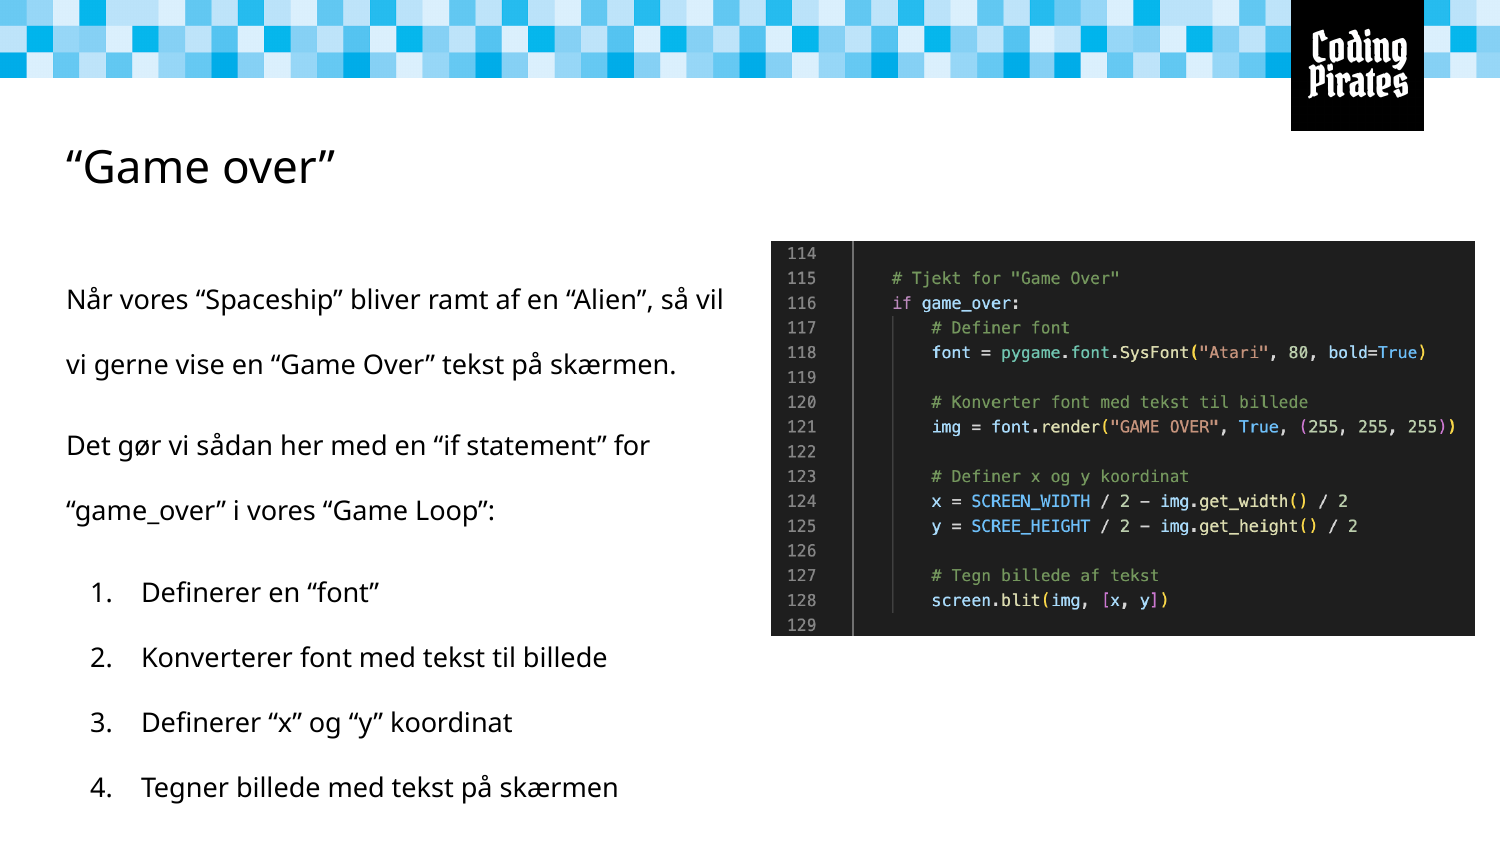

# “Game over”
Når vores “Spaceship” bliver ramt af en “Alien”, så vil vi gerne vise en “Game Over” tekst på skærmen.
Det gør vi sådan her med en “if statement” for “game_over” i vores “Game Loop”:
Definerer en “font”
Konverterer font med tekst til billede
Definerer “x” og “y” koordinat
Tegner billede med tekst på skærmen